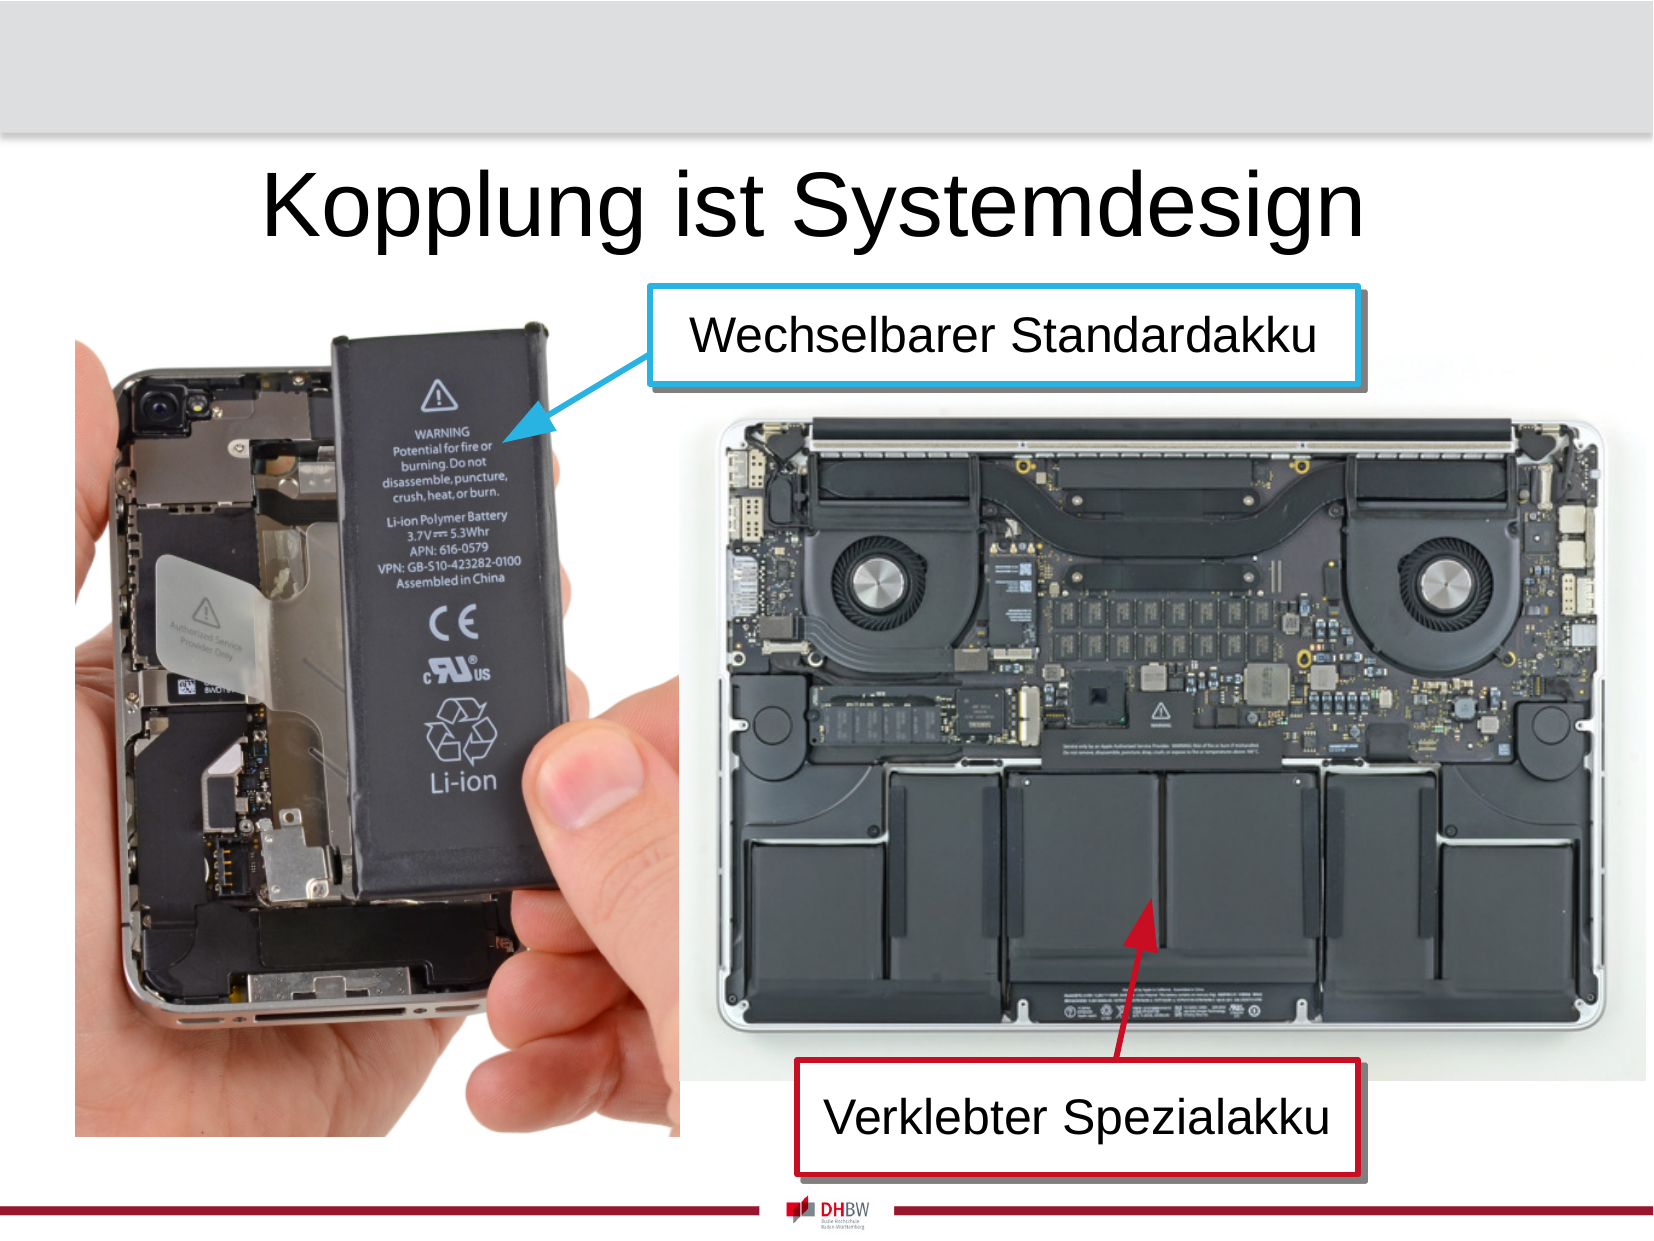

# Kopplung ist Systemdesign
Wechselbarer Standardakku
Verklebter Spezialakku